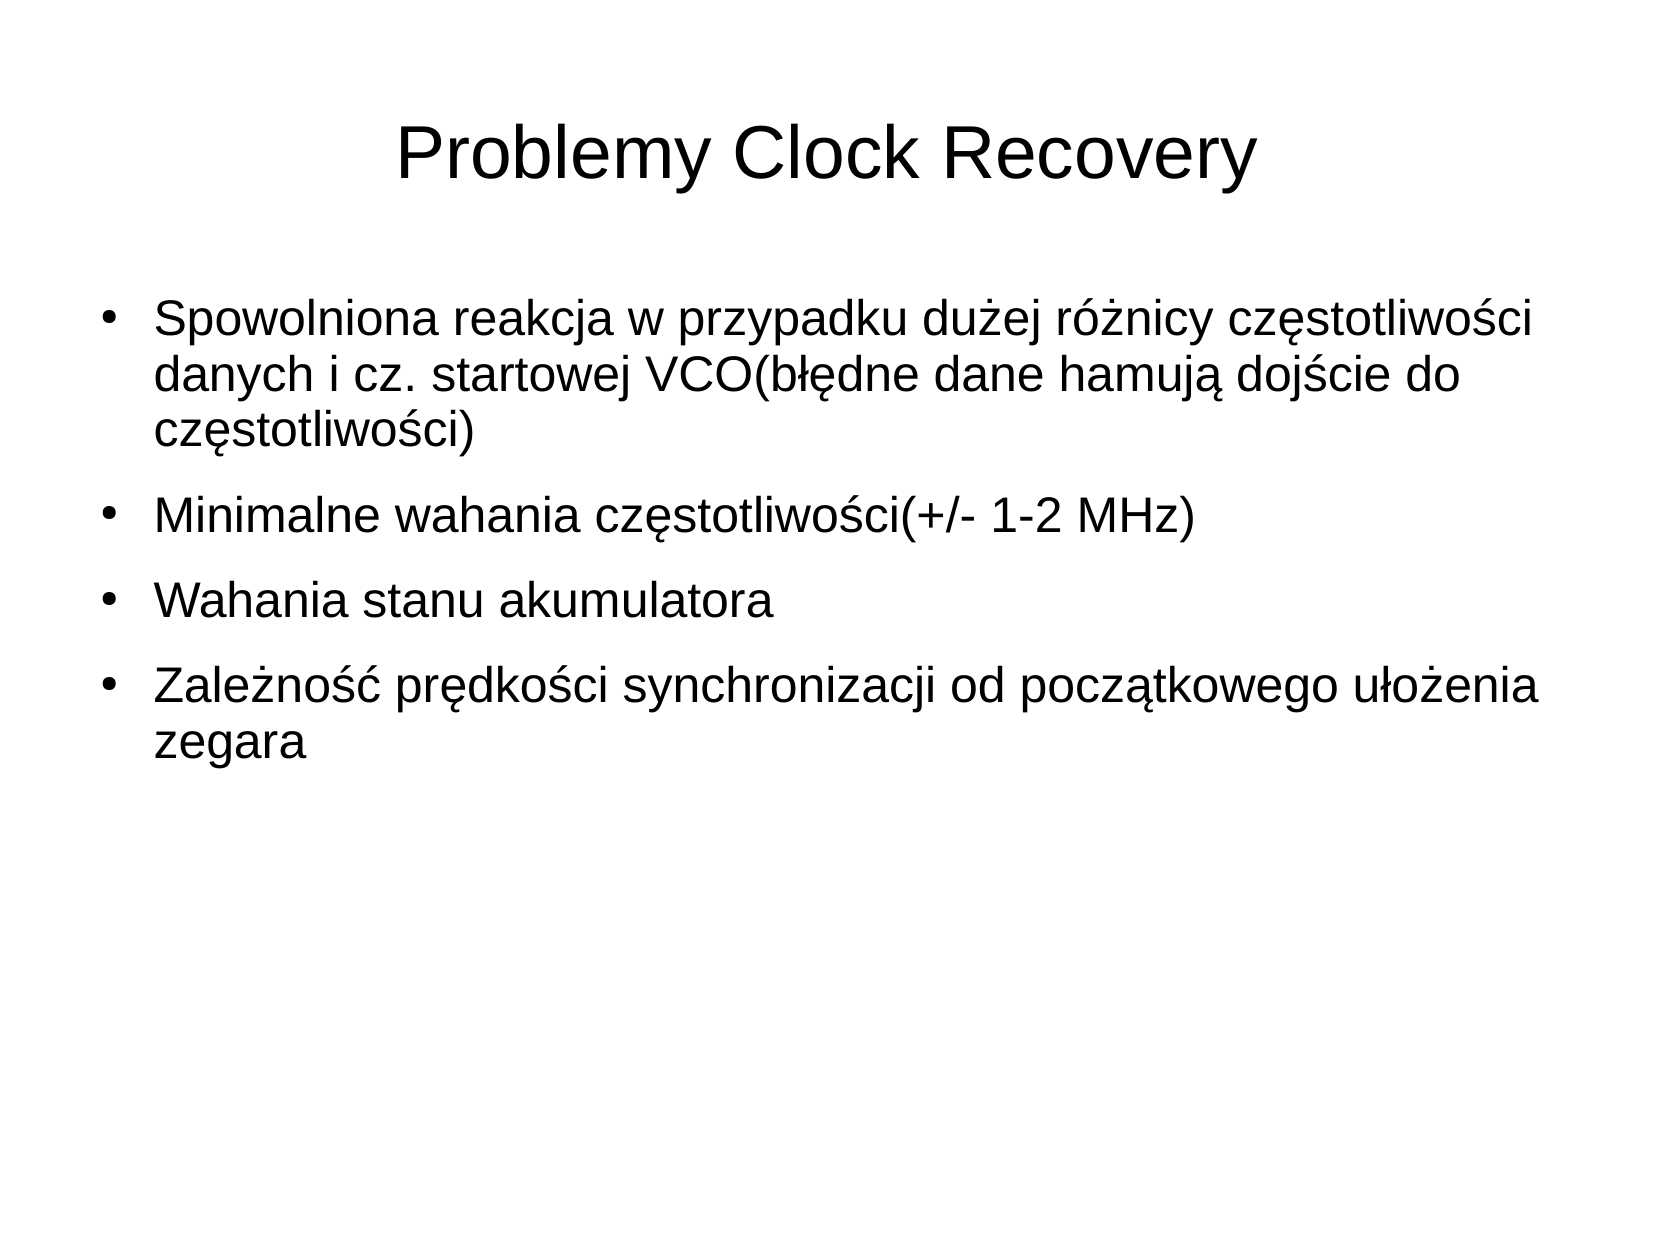

# Problemy Clock Recovery
Spowolniona reakcja w przypadku dużej różnicy częstotliwości danych i cz. startowej VCO(błędne dane hamują dojście do częstotliwości)
Minimalne wahania częstotliwości(+/- 1-2 MHz)
Wahania stanu akumulatora
Zależność prędkości synchronizacji od początkowego ułożenia zegara